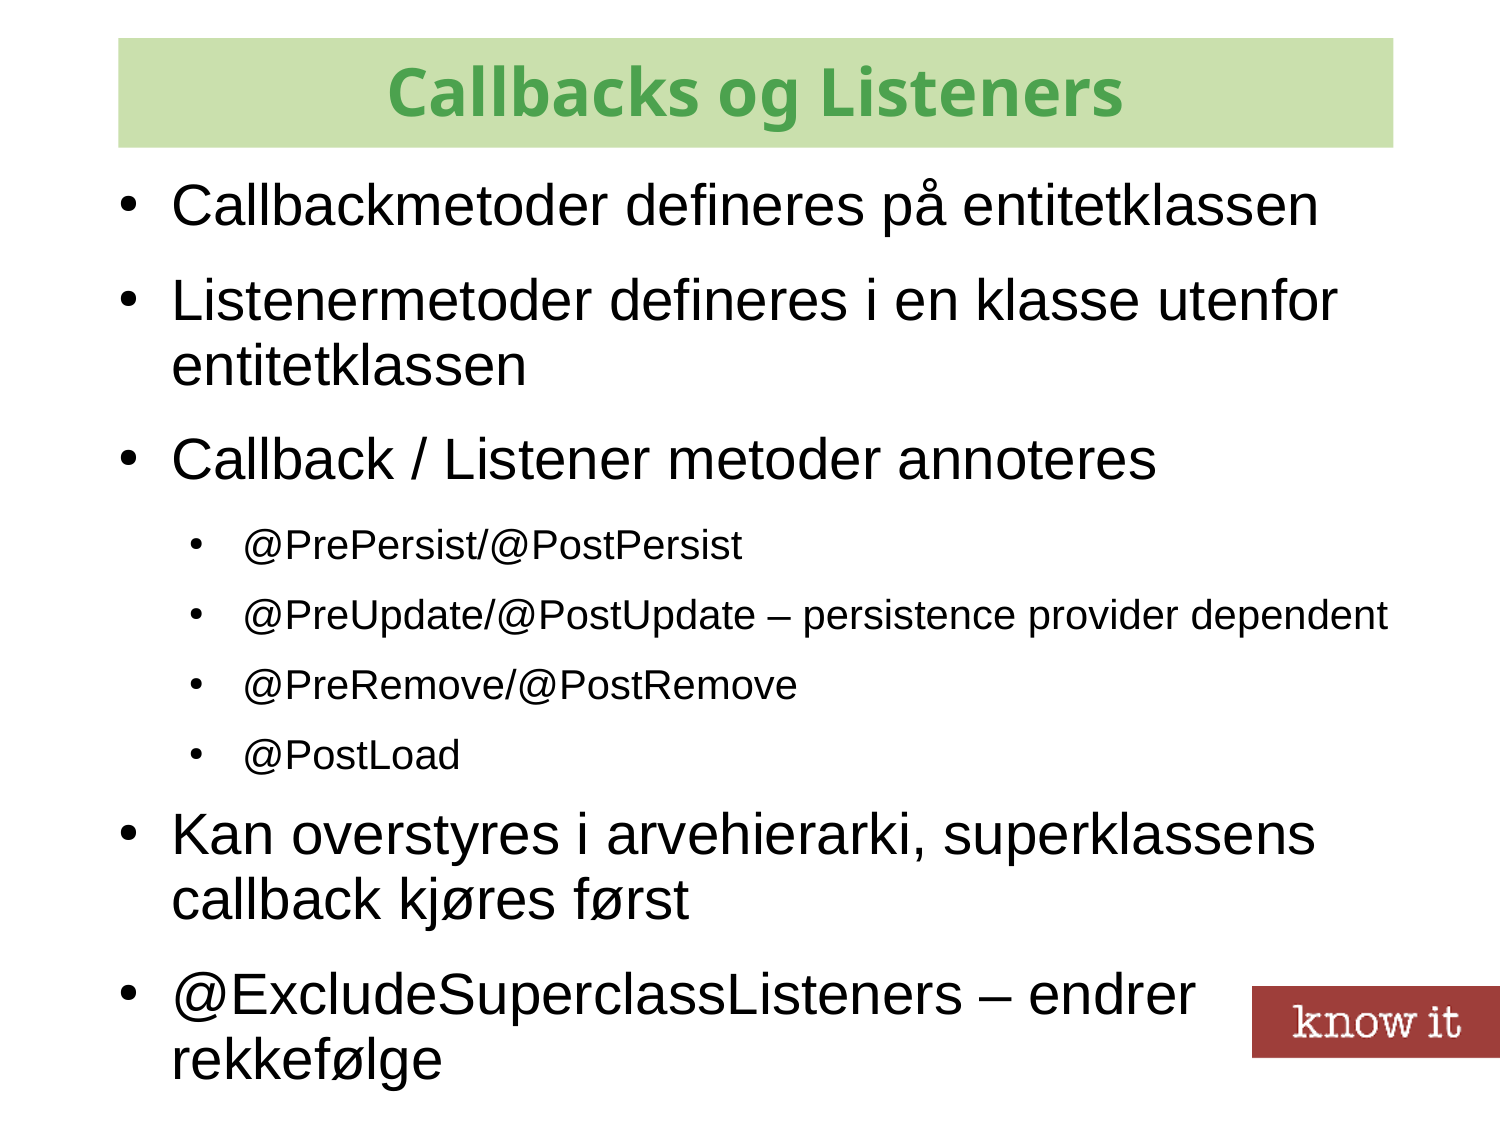

Callbacks og Listeners
# Callbackmetoder defineres på entitetklassen
Listenermetoder defineres i en klasse utenfor entitetklassen
Callback / Listener metoder annoteres
@PrePersist/@PostPersist
@PreUpdate/@PostUpdate – persistence provider dependent
@PreRemove/@PostRemove
@PostLoad
Kan overstyres i arvehierarki, superklassens callback kjøres først
@ExcludeSuperclassListeners – endrer rekkefølge